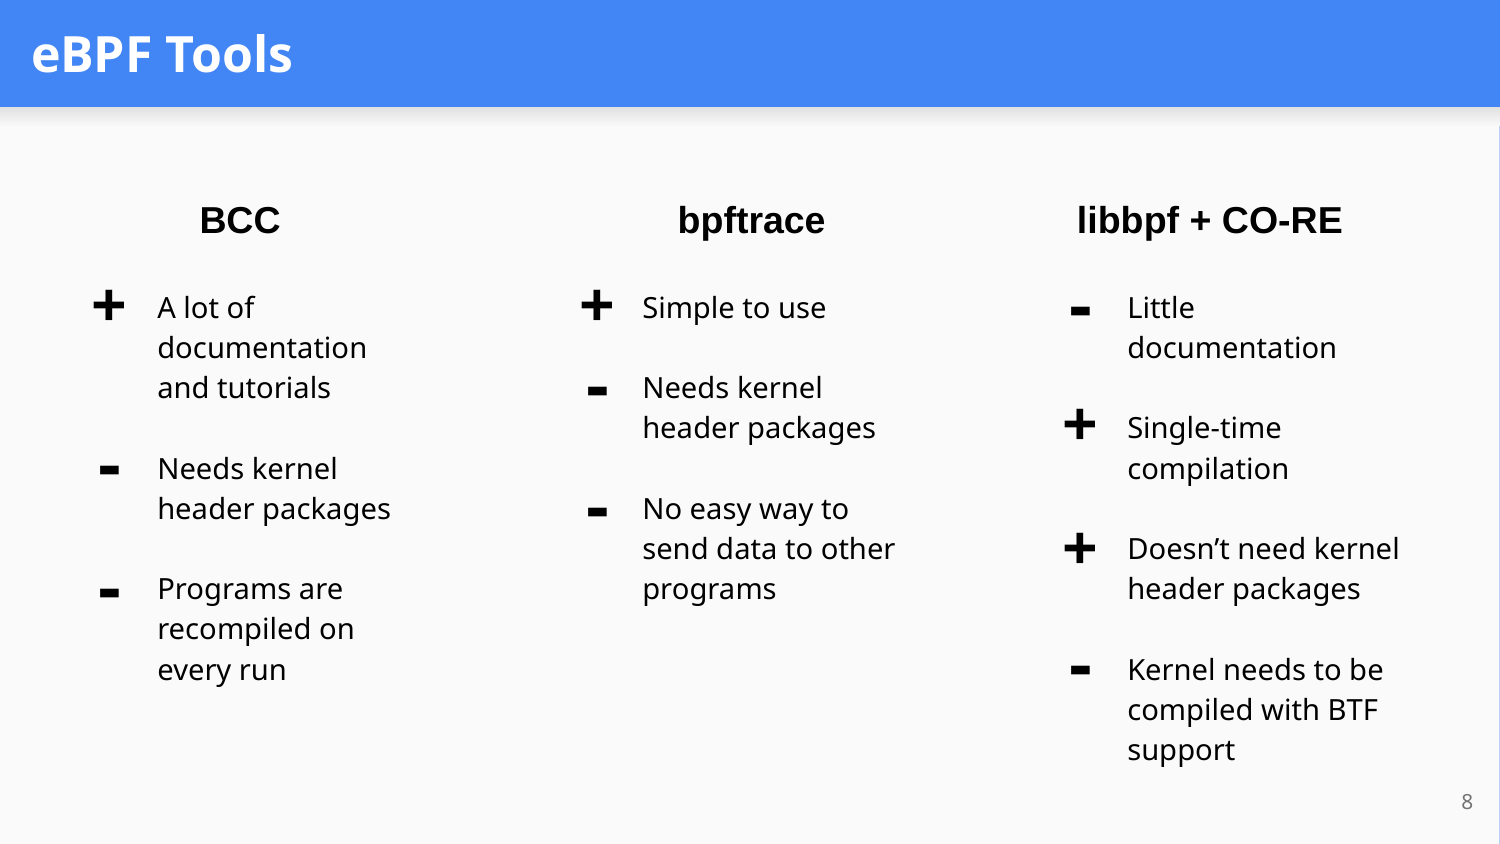

# eBPF Tools
BCC
bpftrace
libbpf + CO-RE
-
+
+
A lot of documentation and tutorials
Needs kernel header packages
Programs are recompiled on every run
Simple to use
Needs kernel header packages
No easy way to send data to other programs
Little documentation
Single-time compilation
Doesn’t need kernel header packages
Kernel needs to be compiled with BTF support
-
+
-
-
+
-
-